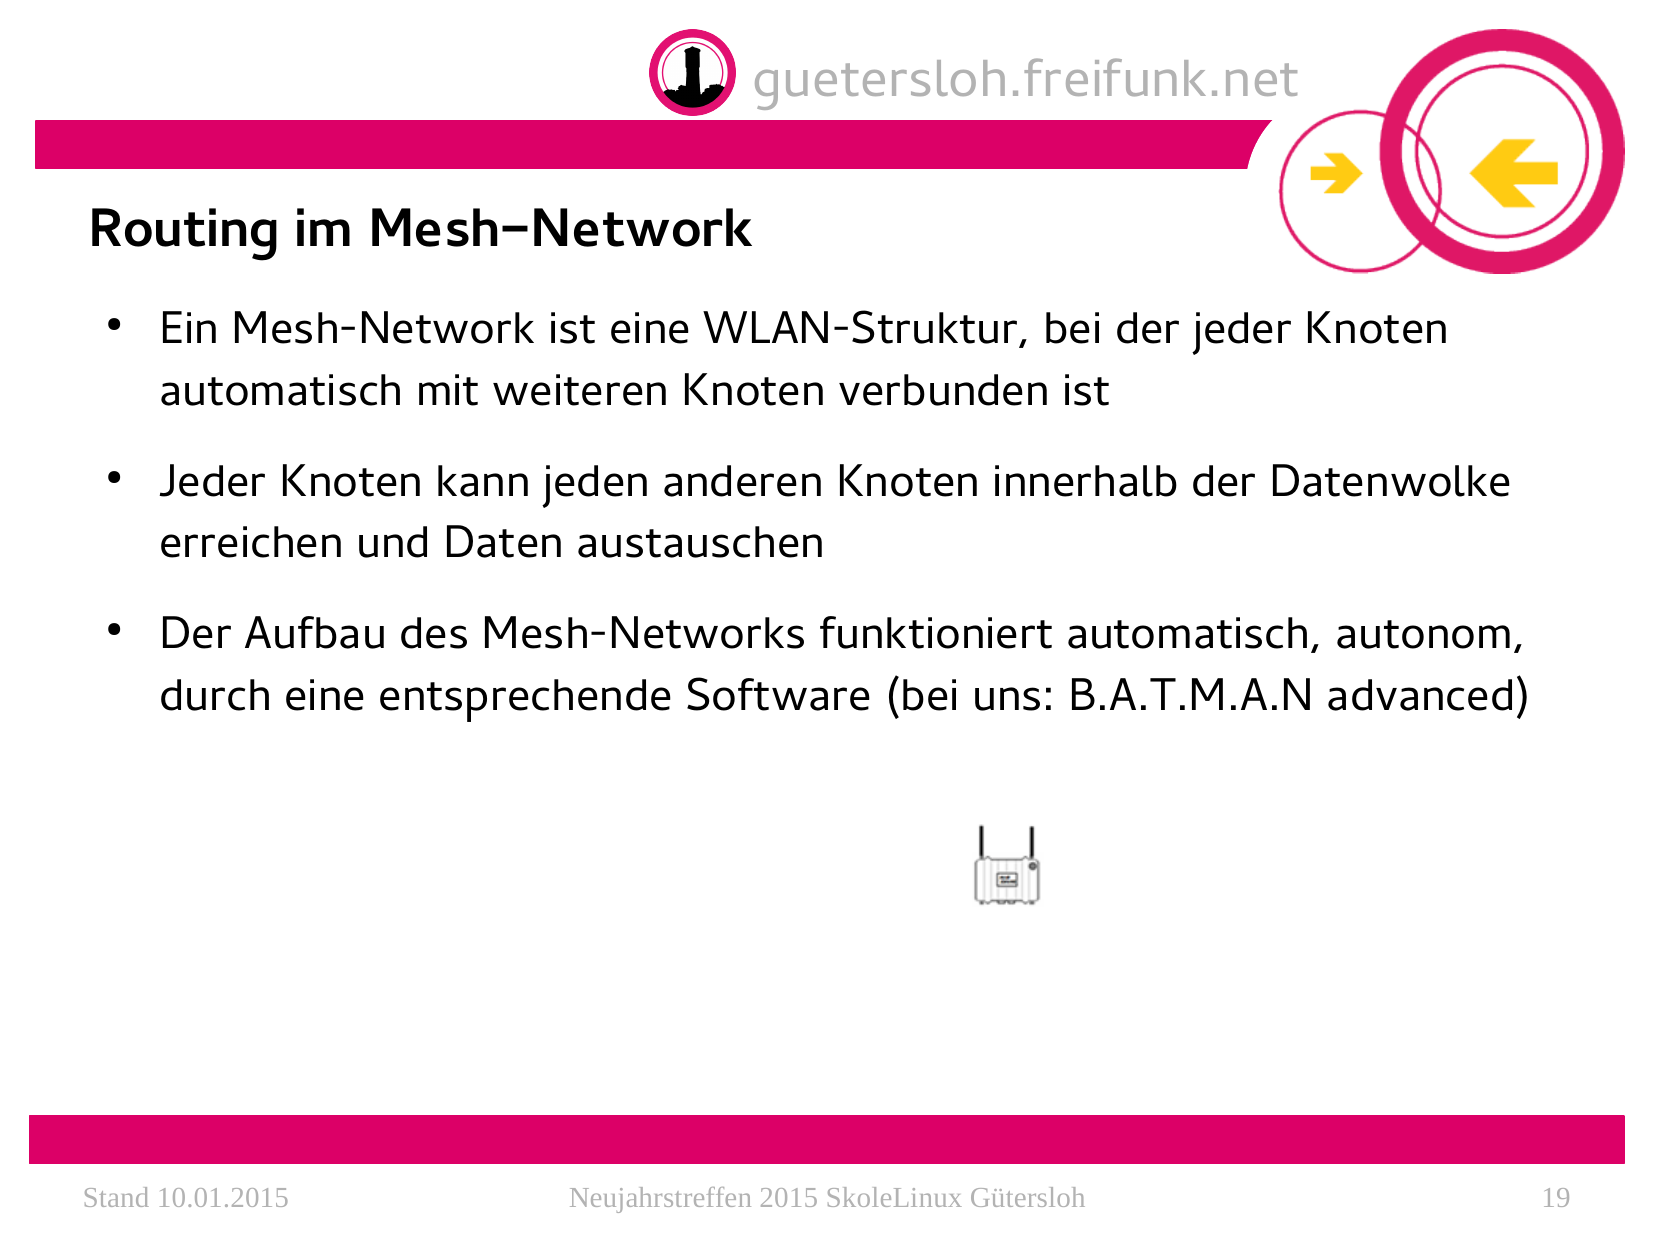

# Routing im Mesh-Network
Ein Mesh-Network ist eine WLAN-Struktur, bei der jeder Knoten automatisch mit weiteren Knoten verbunden ist
Jeder Knoten kann jeden anderen Knoten innerhalb der Datenwolke erreichen und Daten austauschen
Der Aufbau des Mesh-Networks funktioniert automatisch, autonom, durch eine entsprechende Software (bei uns: B.A.T.M.A.N advanced)
Stand 10.01.2015
Neujahrstreffen 2015 SkoleLinux Gütersloh
19